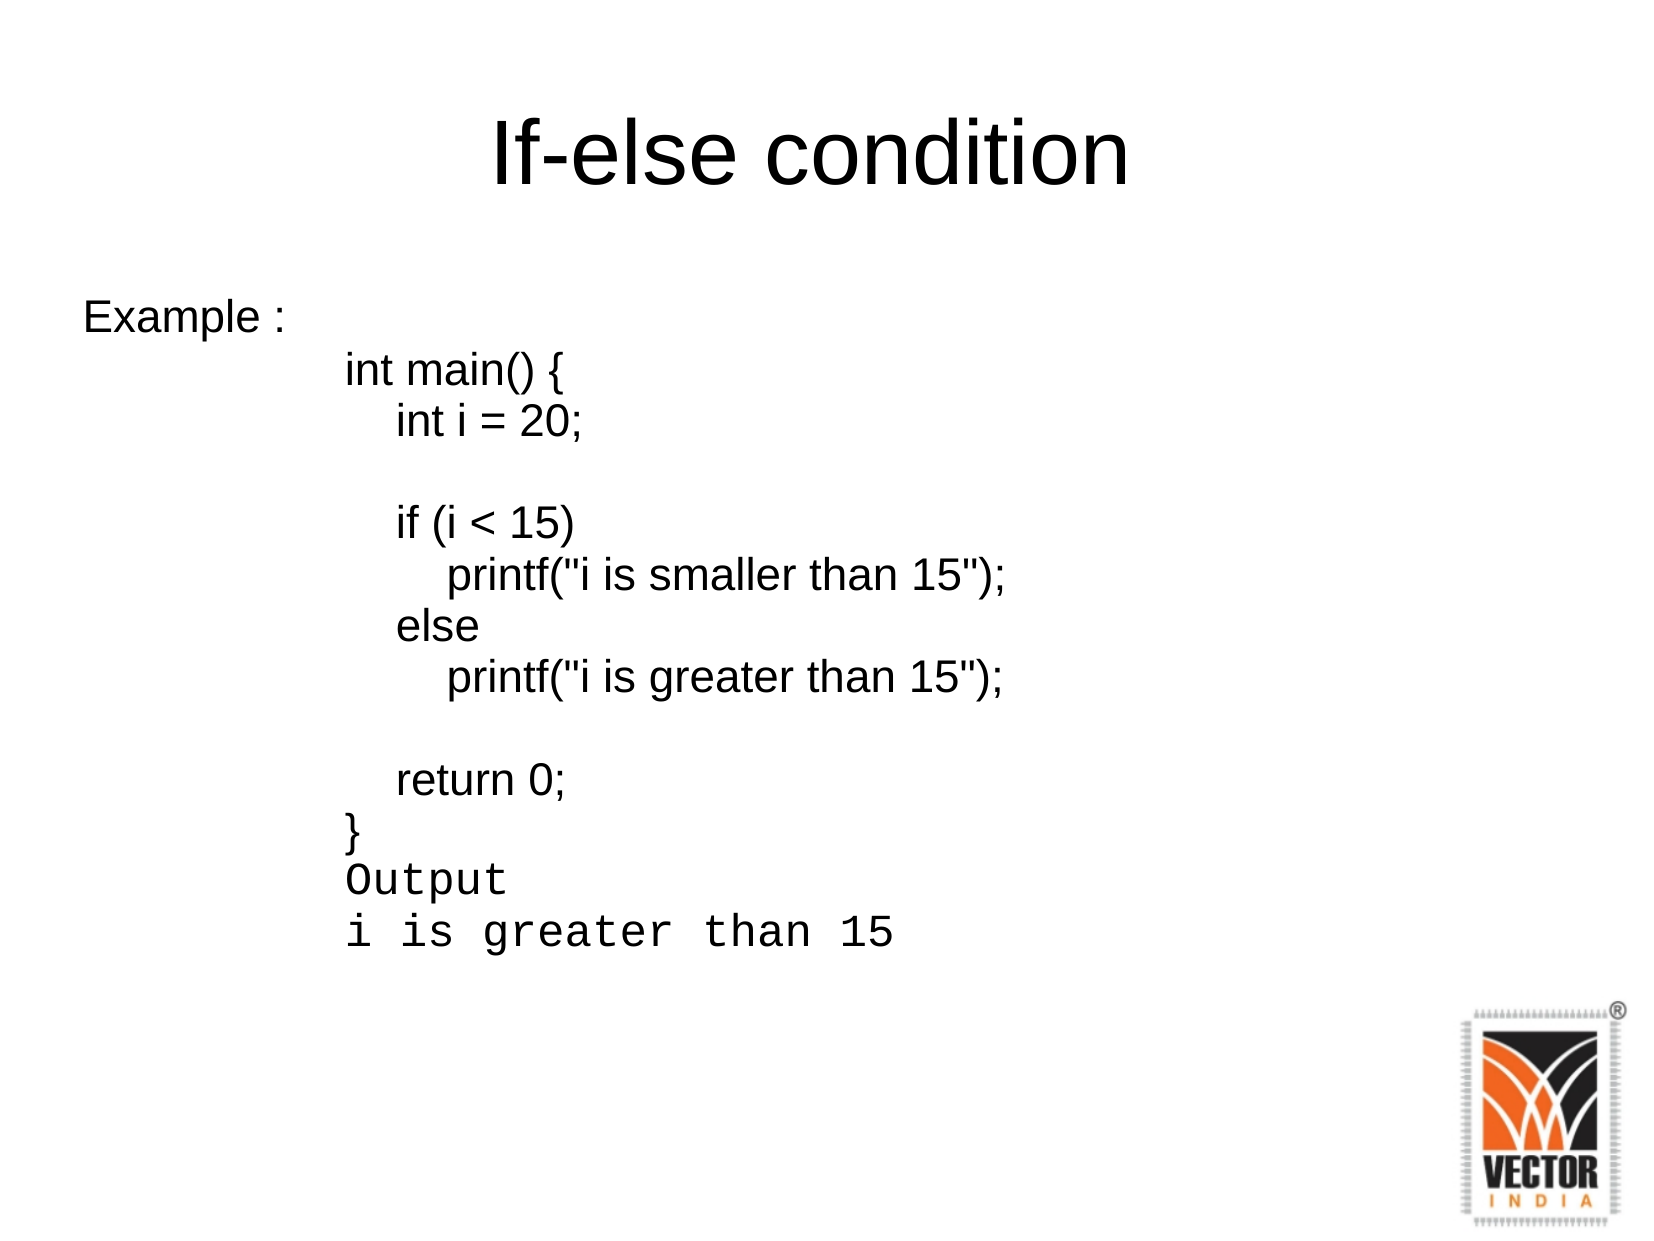

Example :
# If-else condition
int main() {
 int i = 20;
 if (i < 15)
 printf("i is smaller than 15");
 else
 printf("i is greater than 15");
 return 0;
}
Output
i is greater than 15